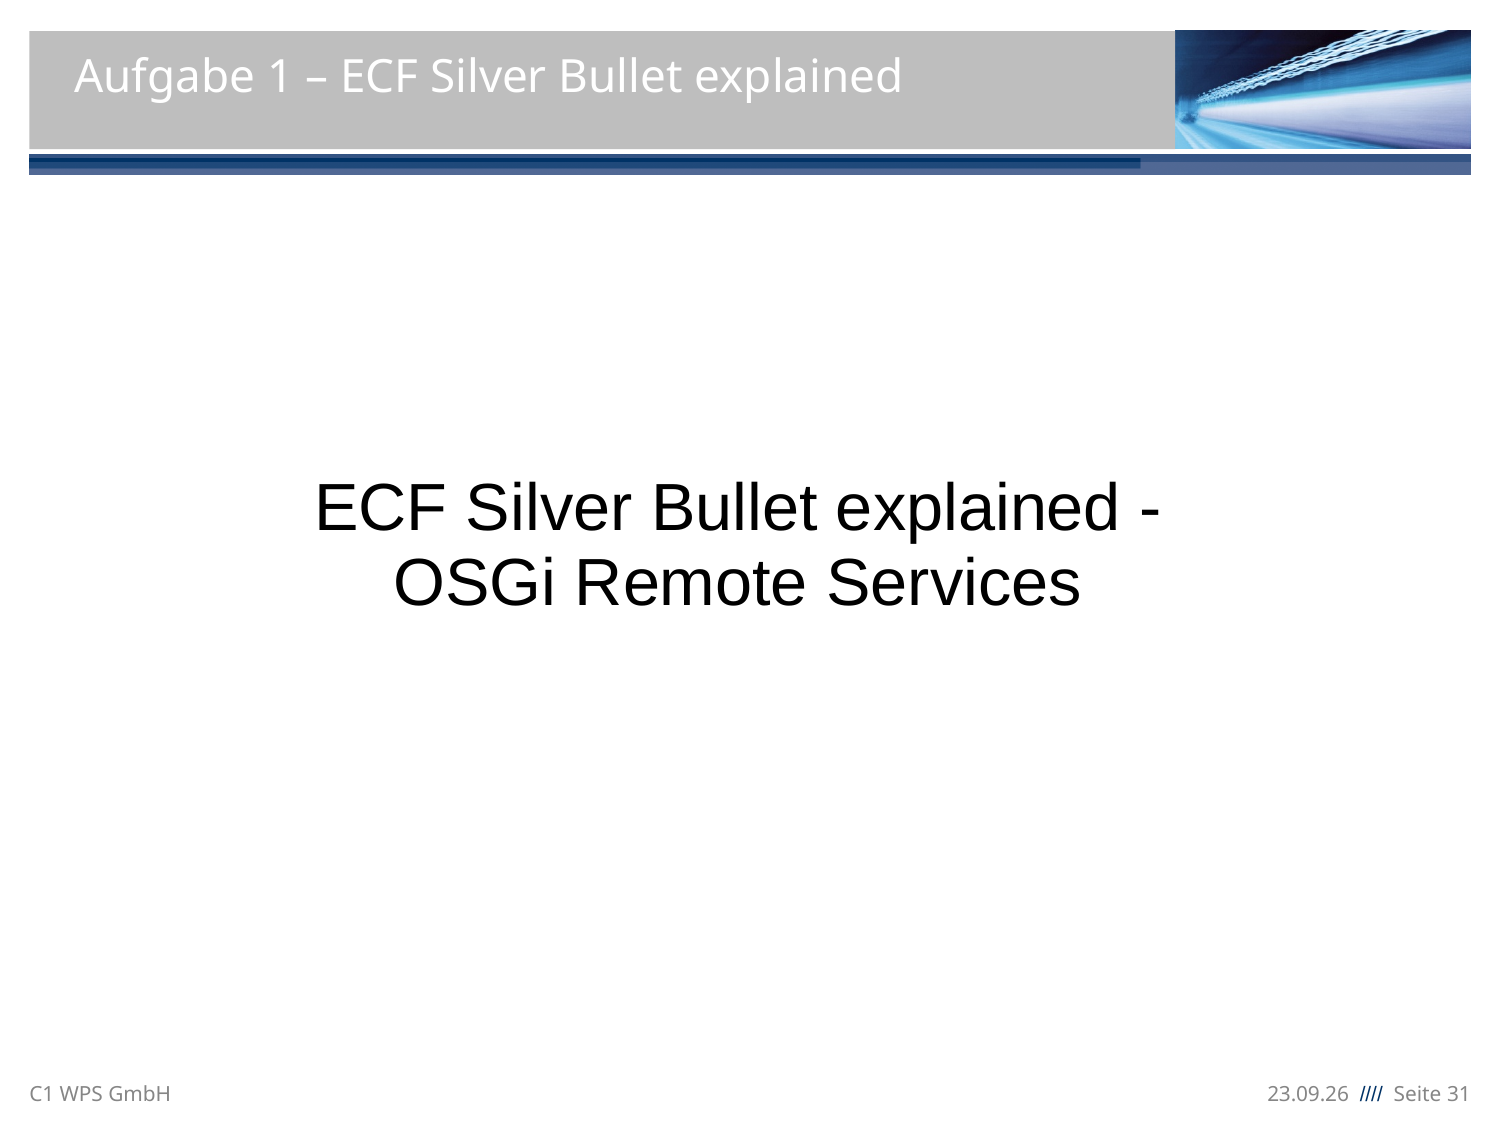

# Aufgabe 1 – ECF Silver Bullet explained
ECF Silver Bullet explained -
OSGi Remote Services